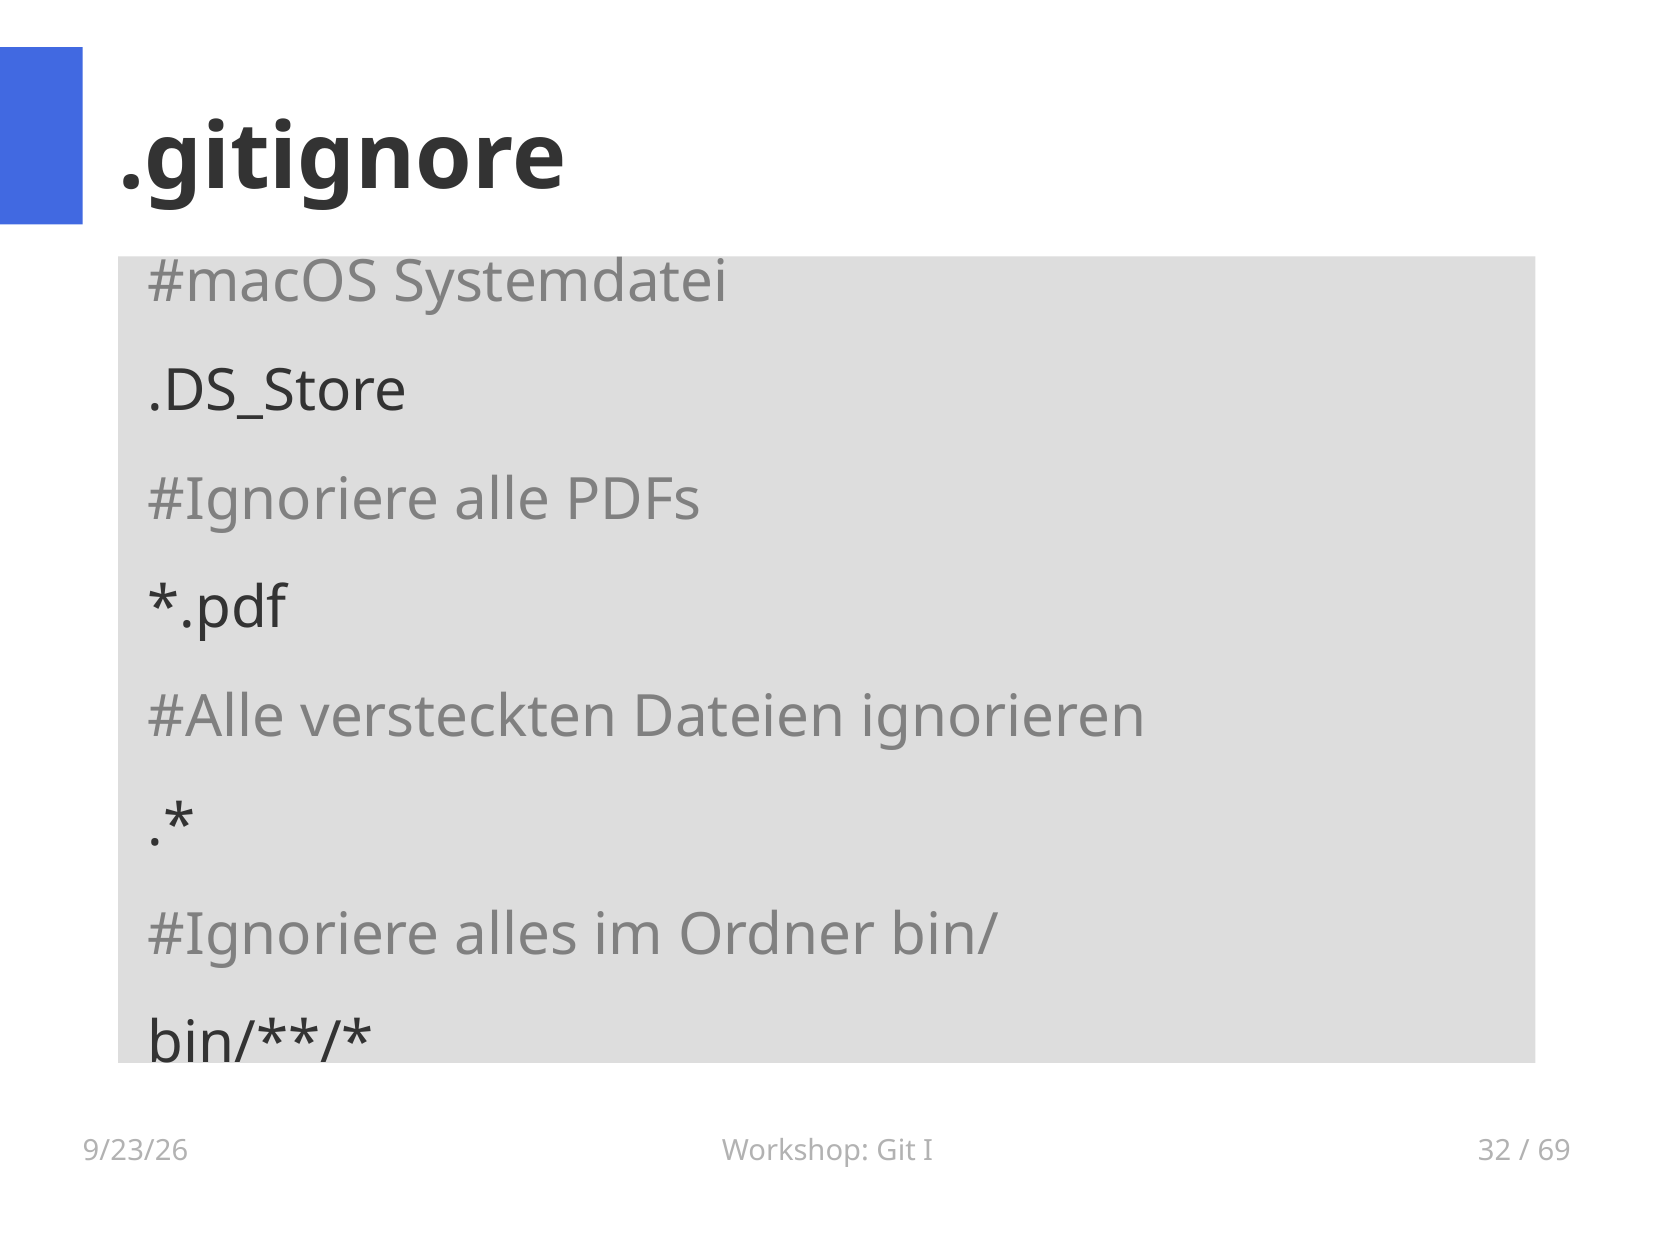

# .gitignore
#macOS Systemdatei
.DS_Store
#Ignoriere alle PDFs
*.pdf
#Alle versteckten Dateien ignorieren
.*
#Ignoriere alles im Ordner bin/
bin/**/*